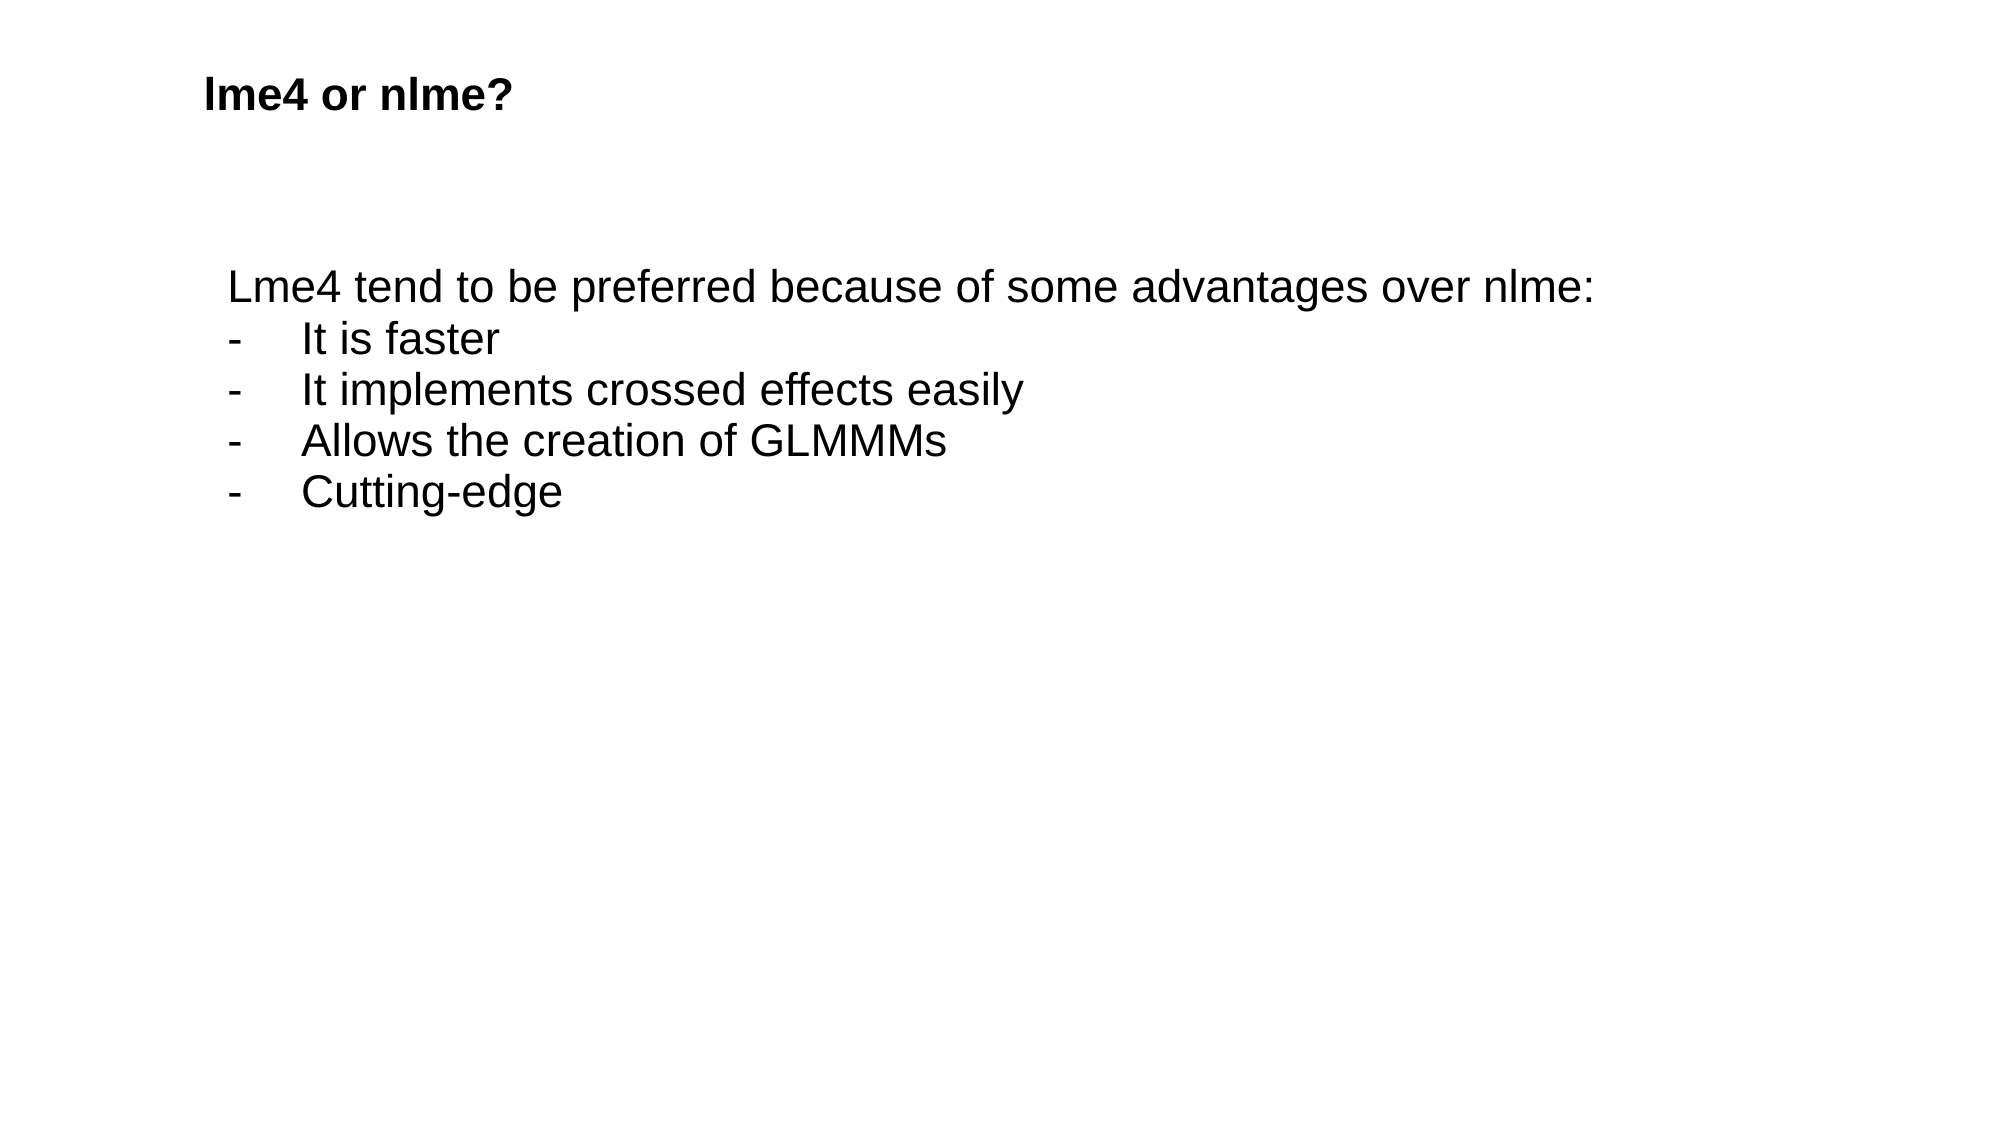

lme4 or nlme?
Lme4 tend to be preferred because of some advantages over nlme:
-	It is faster
-	It implements crossed effects easily
-	Allows the creation of GLMMMs
-	Cutting-edge